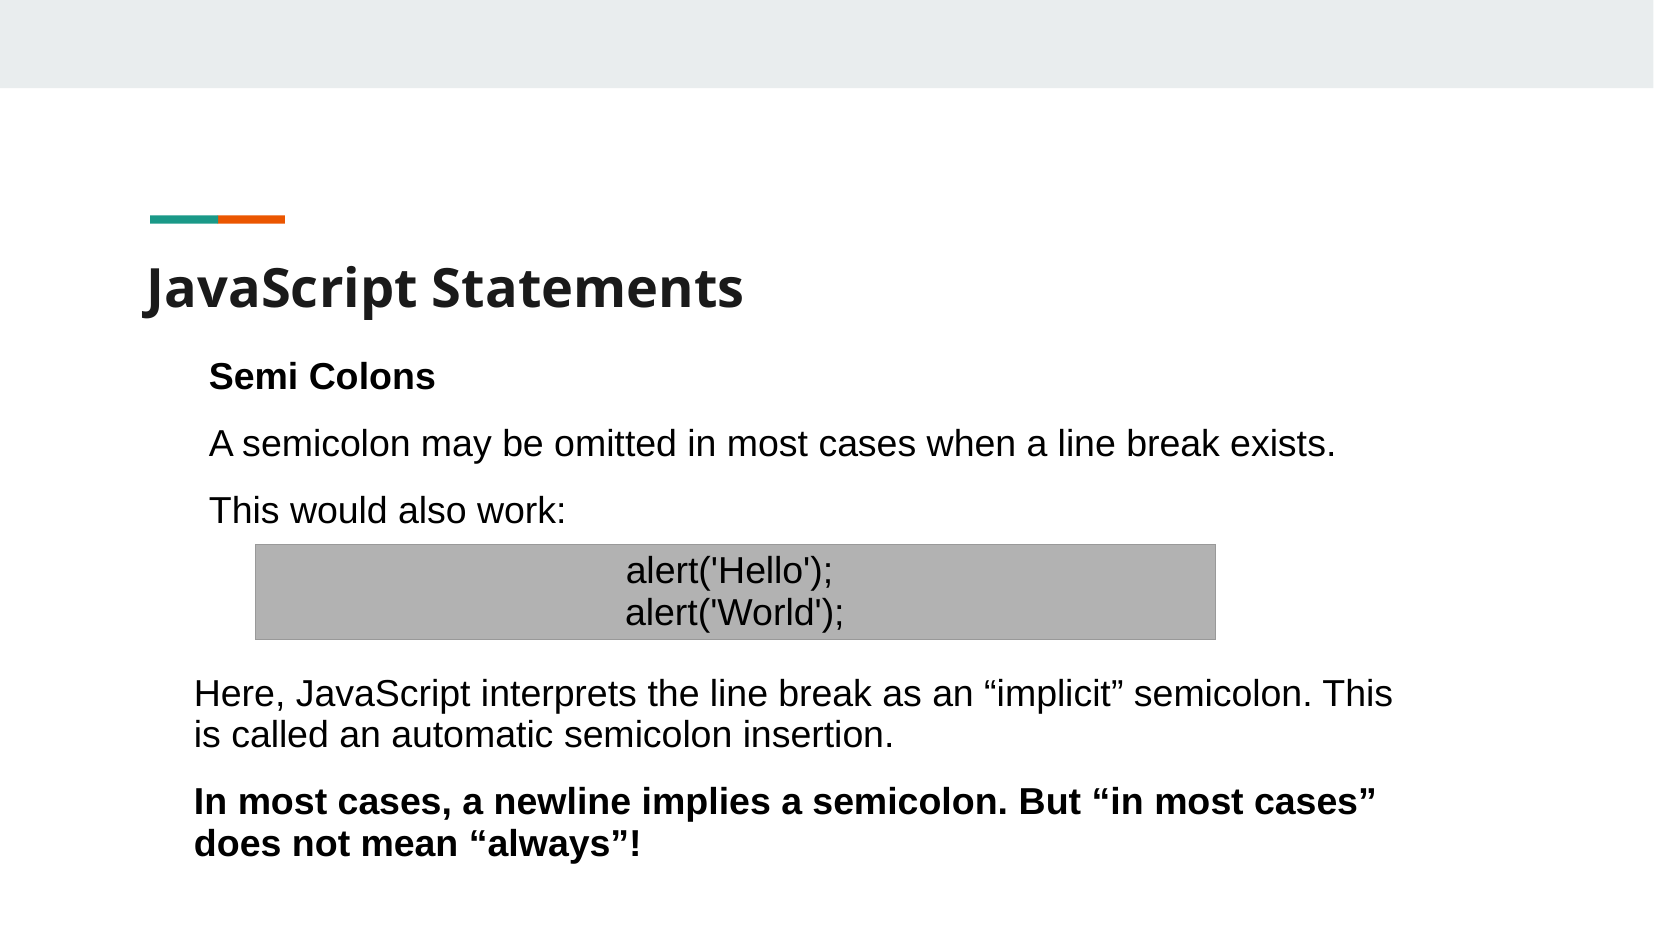

# JavaScript Statements
Semi Colons
A semicolon may be omitted in most cases when a line break exists.
This would also work:
alert('Hello');
alert('World');
Here, JavaScript interprets the line break as an “implicit” semicolon. This is called an automatic semicolon insertion.
In most cases, a newline implies a semicolon. But “in most cases” does not mean “always”!